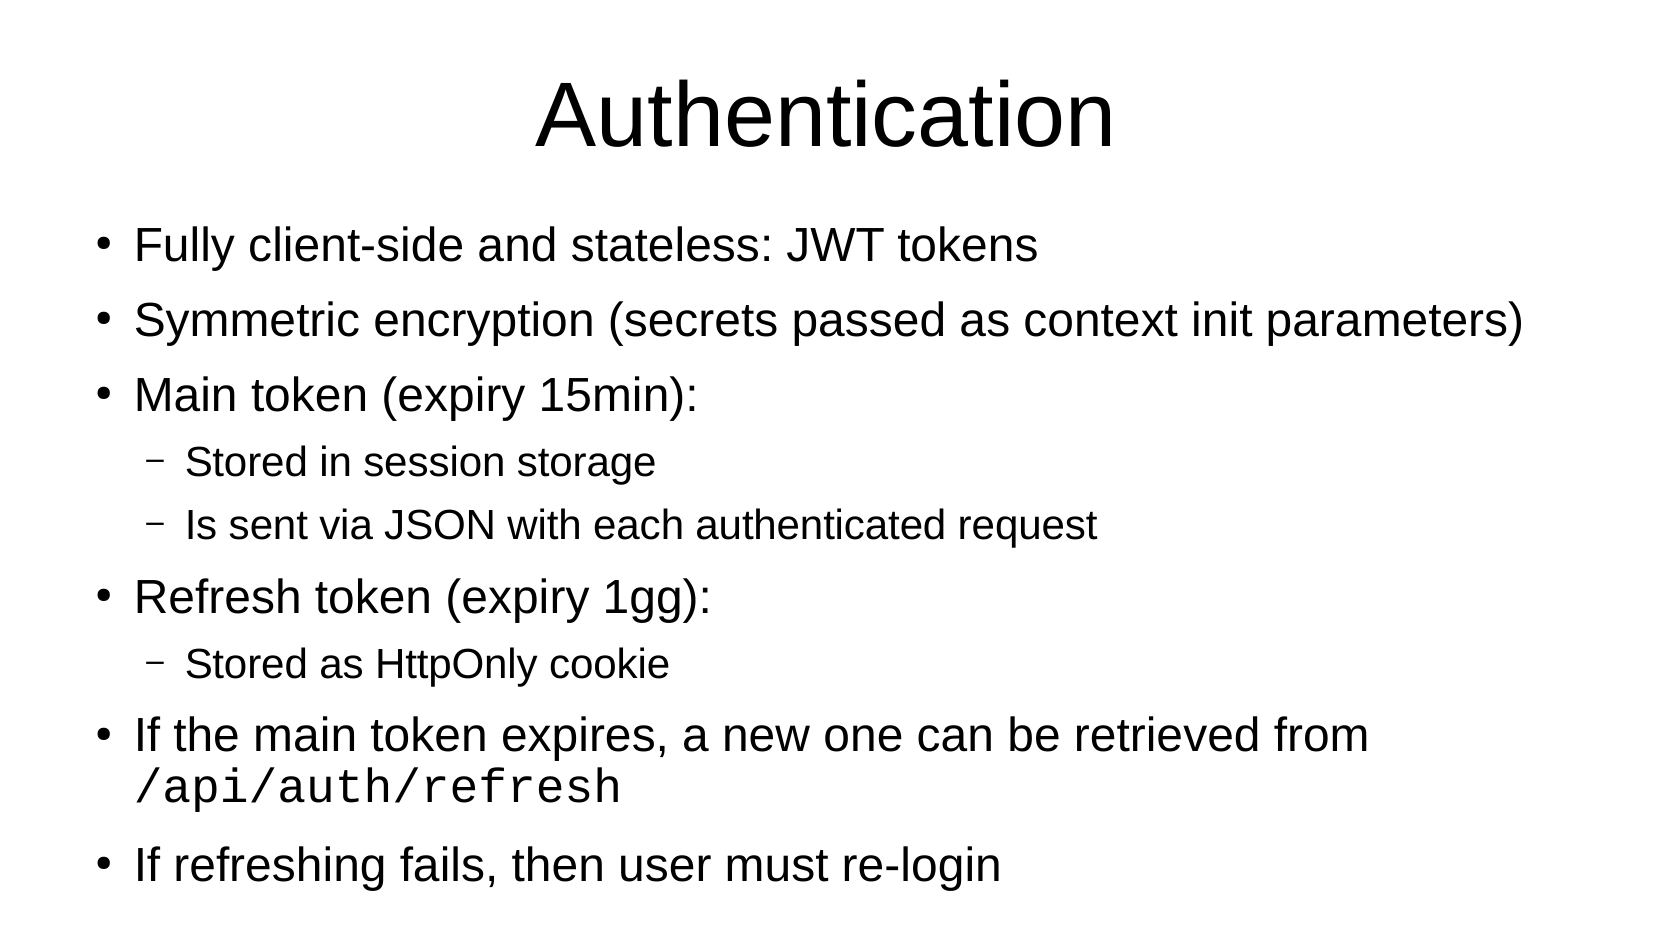

# Authentication
Fully client-side and stateless: JWT tokens
Symmetric encryption (secrets passed as context init parameters)
Main token (expiry 15min):
Stored in session storage
Is sent via JSON with each authenticated request
Refresh token (expiry 1gg):
Stored as HttpOnly cookie
If the main token expires, a new one can be retrieved from /api/auth/refresh
If refreshing fails, then user must re-login